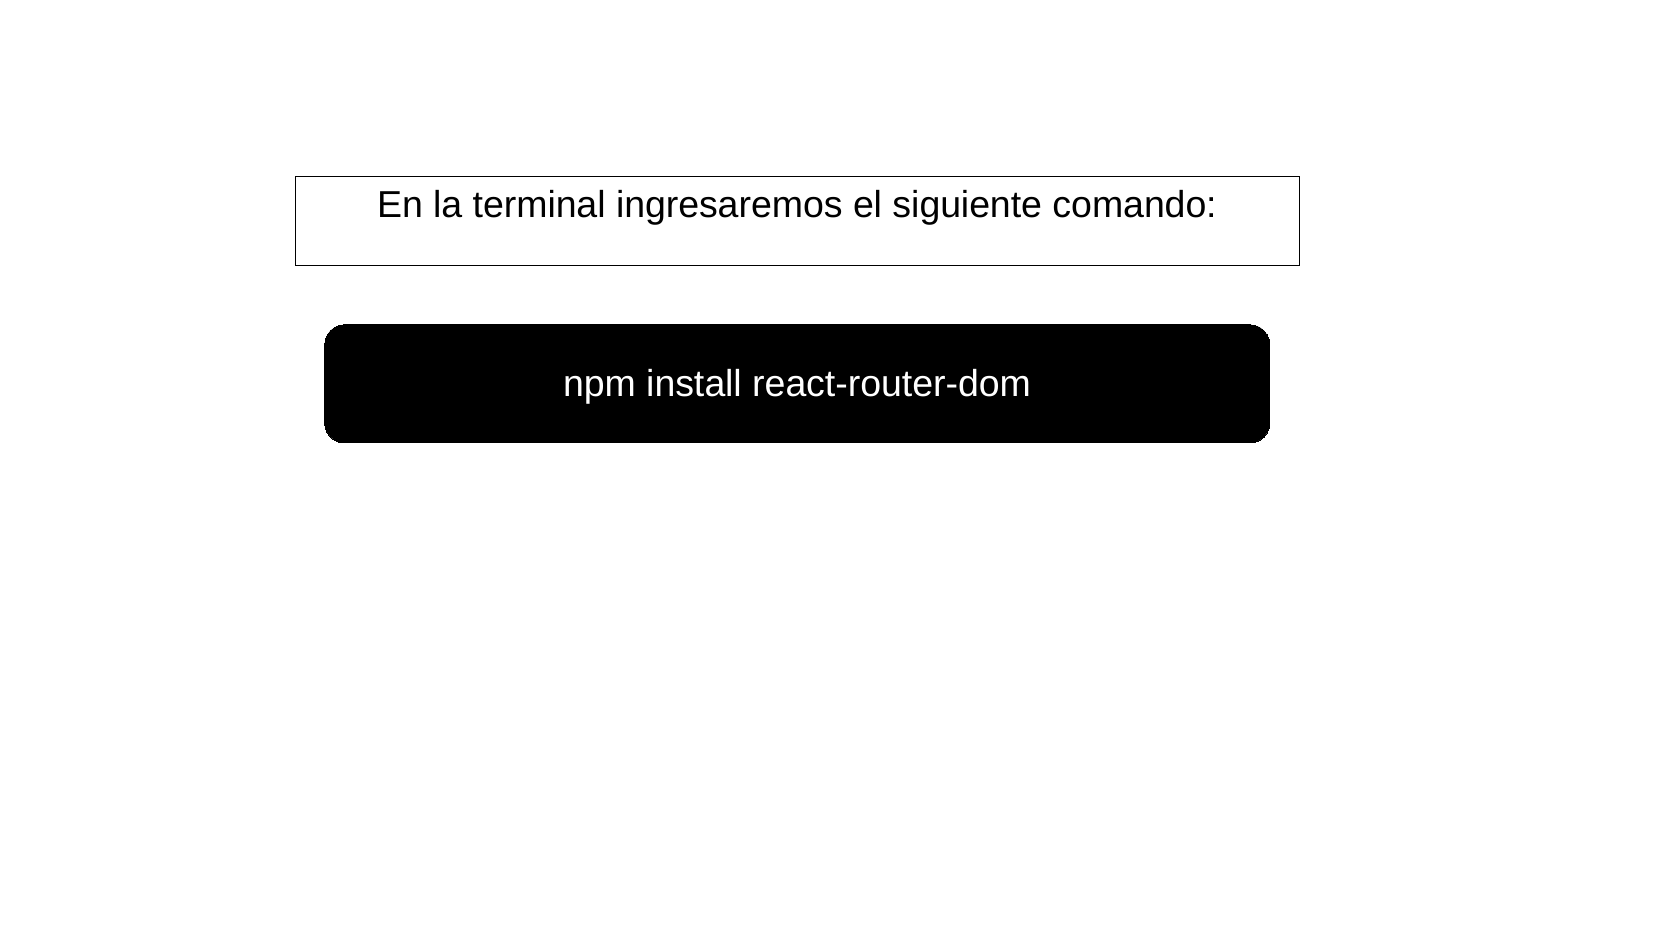

En la terminal ingresaremos el siguiente comando:
npm install react-router-dom